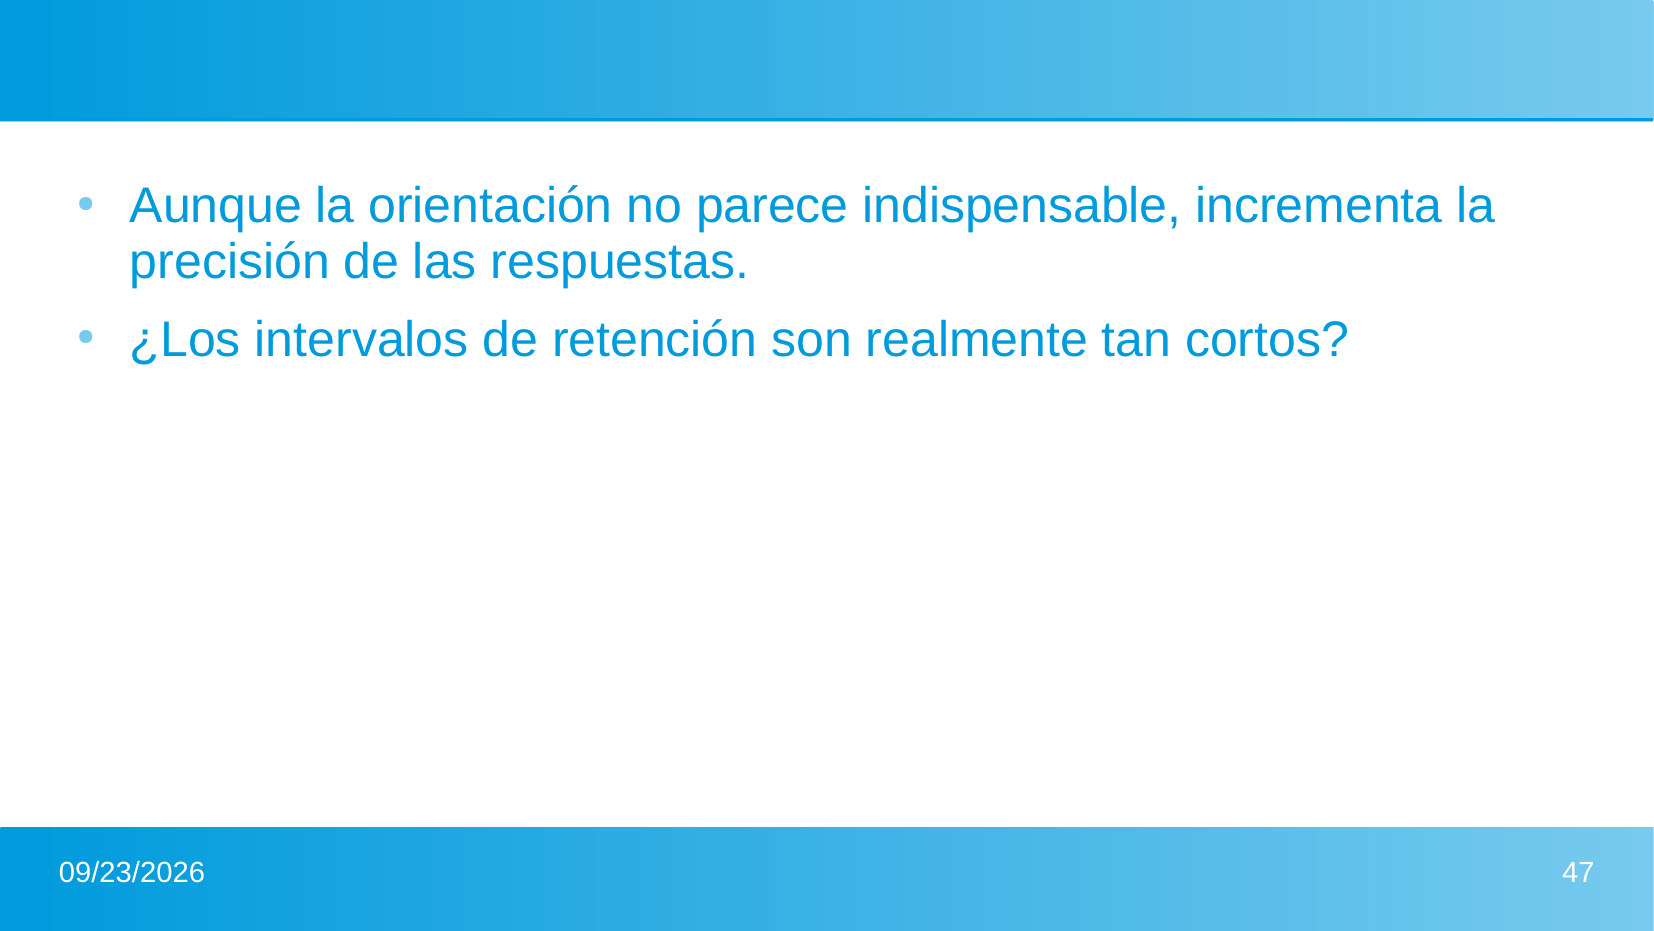

# Aunque la orientación no parece indispensable, incrementa la precisión de las respuestas.
¿Los intervalos de retención son realmente tan cortos?
47